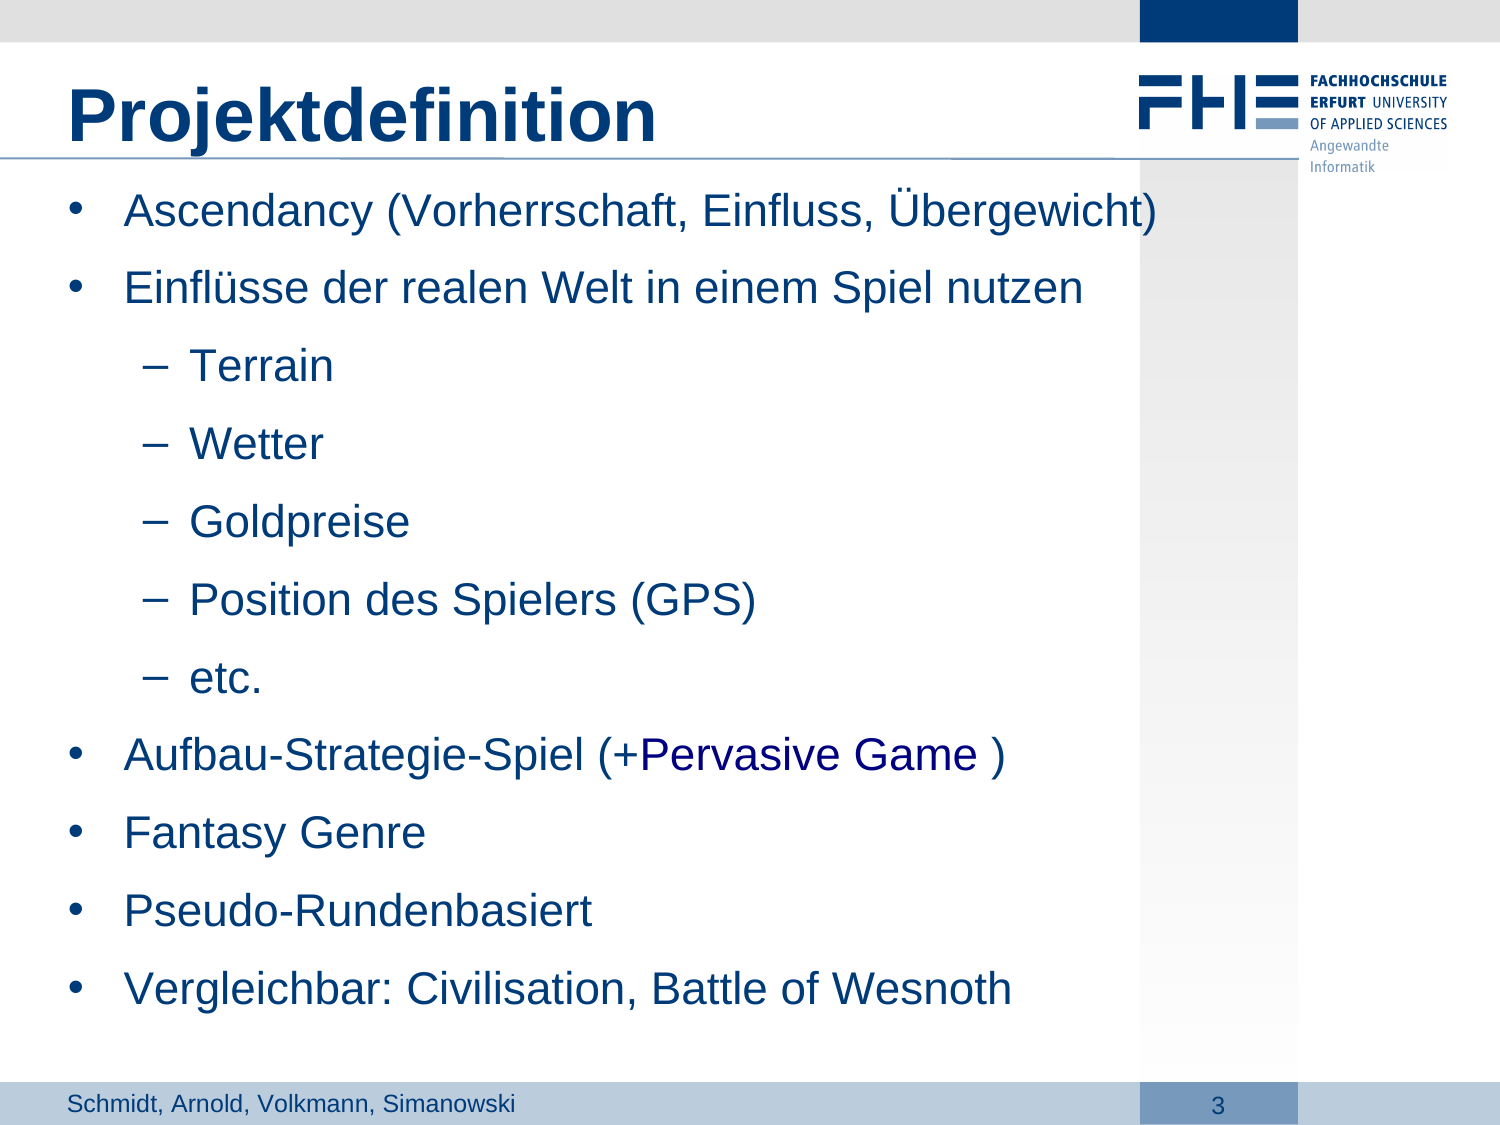

# Projektdefinition
Ascendancy (Vorherrschaft, Einfluss, Übergewicht)
Einflüsse der realen Welt in einem Spiel nutzen
Terrain
Wetter
Goldpreise
Position des Spielers (GPS)
etc.
Aufbau-Strategie-Spiel (+Pervasive Game )
Fantasy Genre
Pseudo-Rundenbasiert
Vergleichbar: Civilisation, Battle of Wesnoth